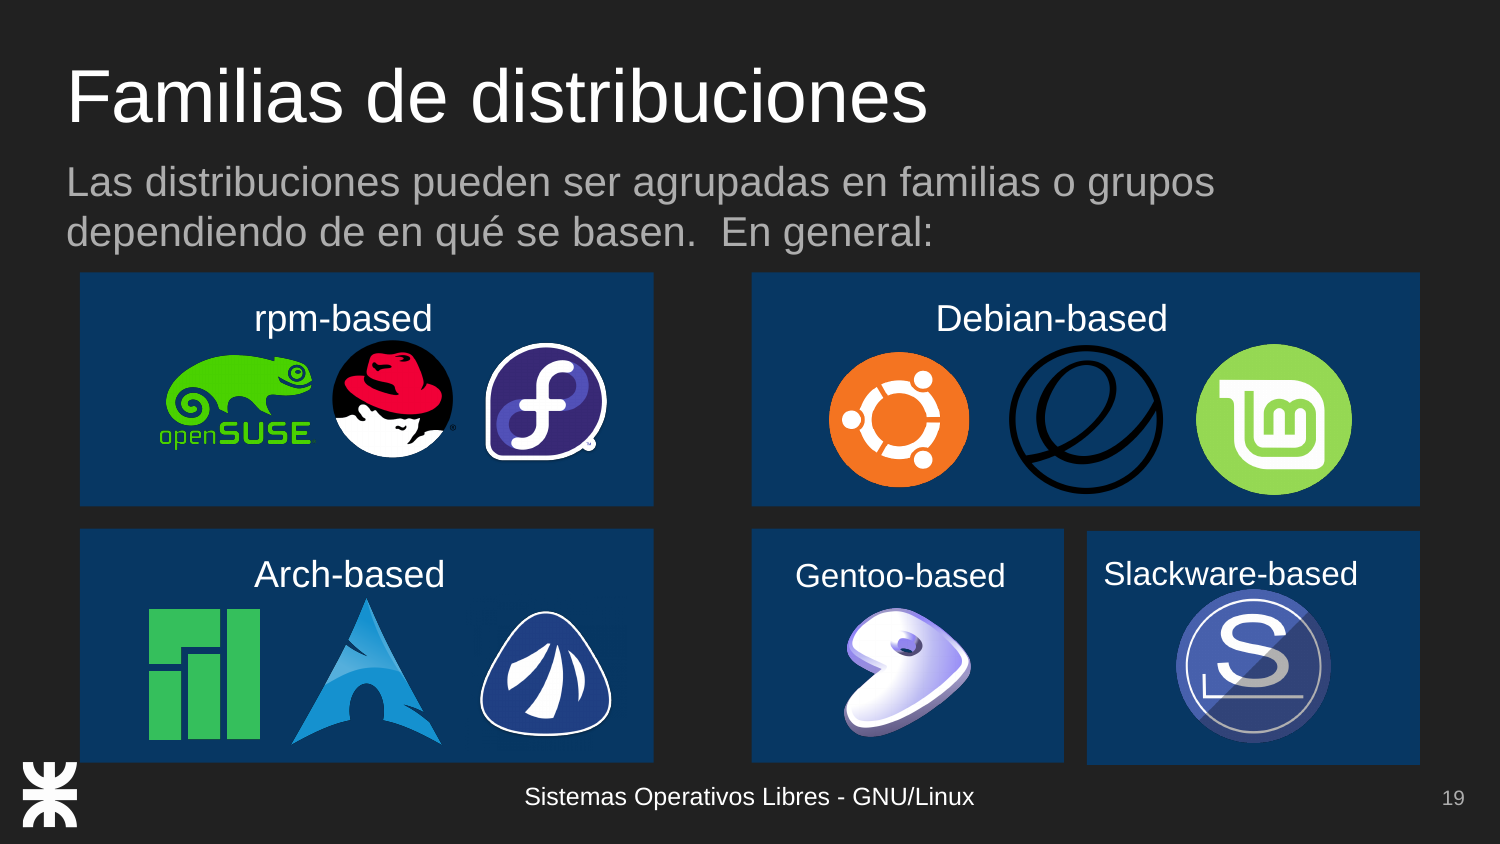

# Familias de distribuciones
Las distribuciones pueden ser agrupadas en familias o grupos dependiendo de en qué se basen. En general:
rpm-based
Debian-based
Arch-based
Gentoo-based
Slackware-based
Sistemas Operativos Libres - GNU/Linux